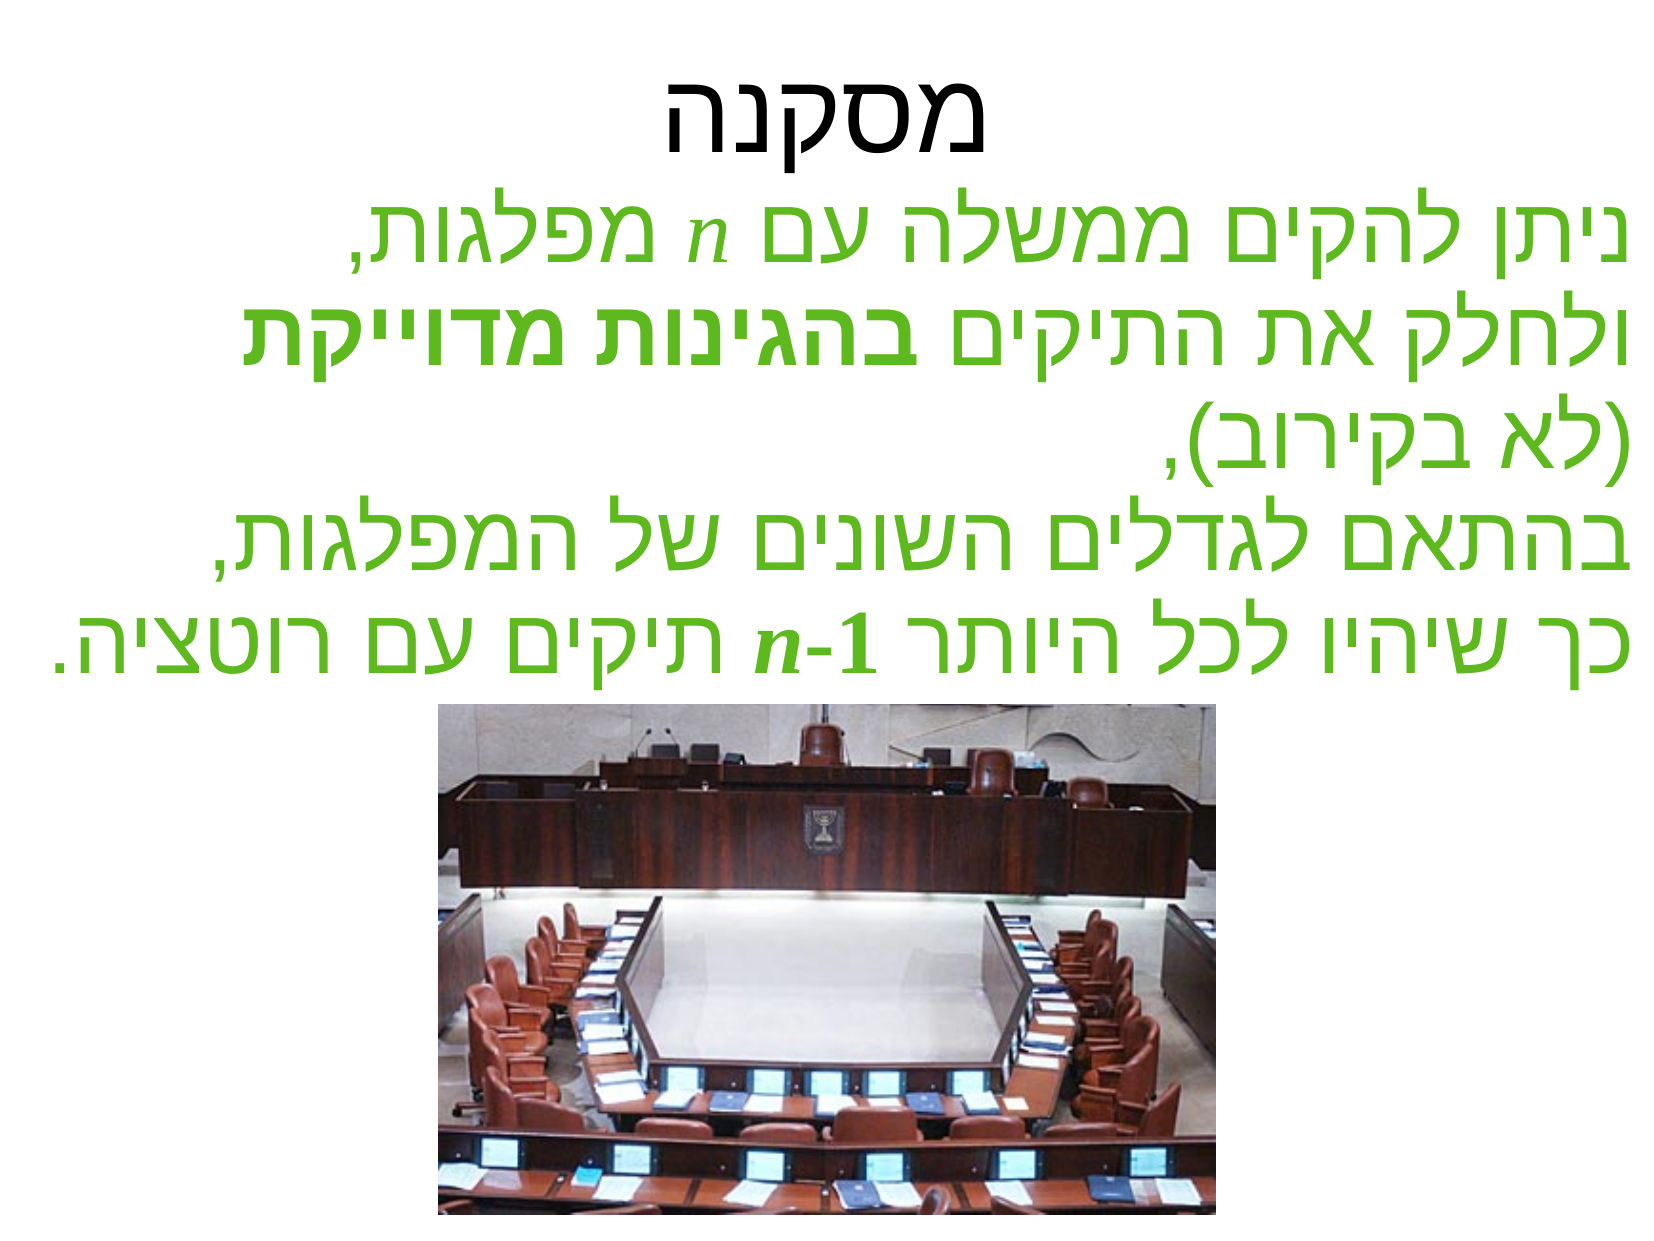

# מסקנה
ניתן להקים ממשלה עם n מפלגות,
ולחלק את התיקים בהגינות מדוייקת
(לא בקירוב),
בהתאם לגדלים השונים של המפלגות,
כך שיהיו לכל היותר n-1 תיקים עם רוטציה.